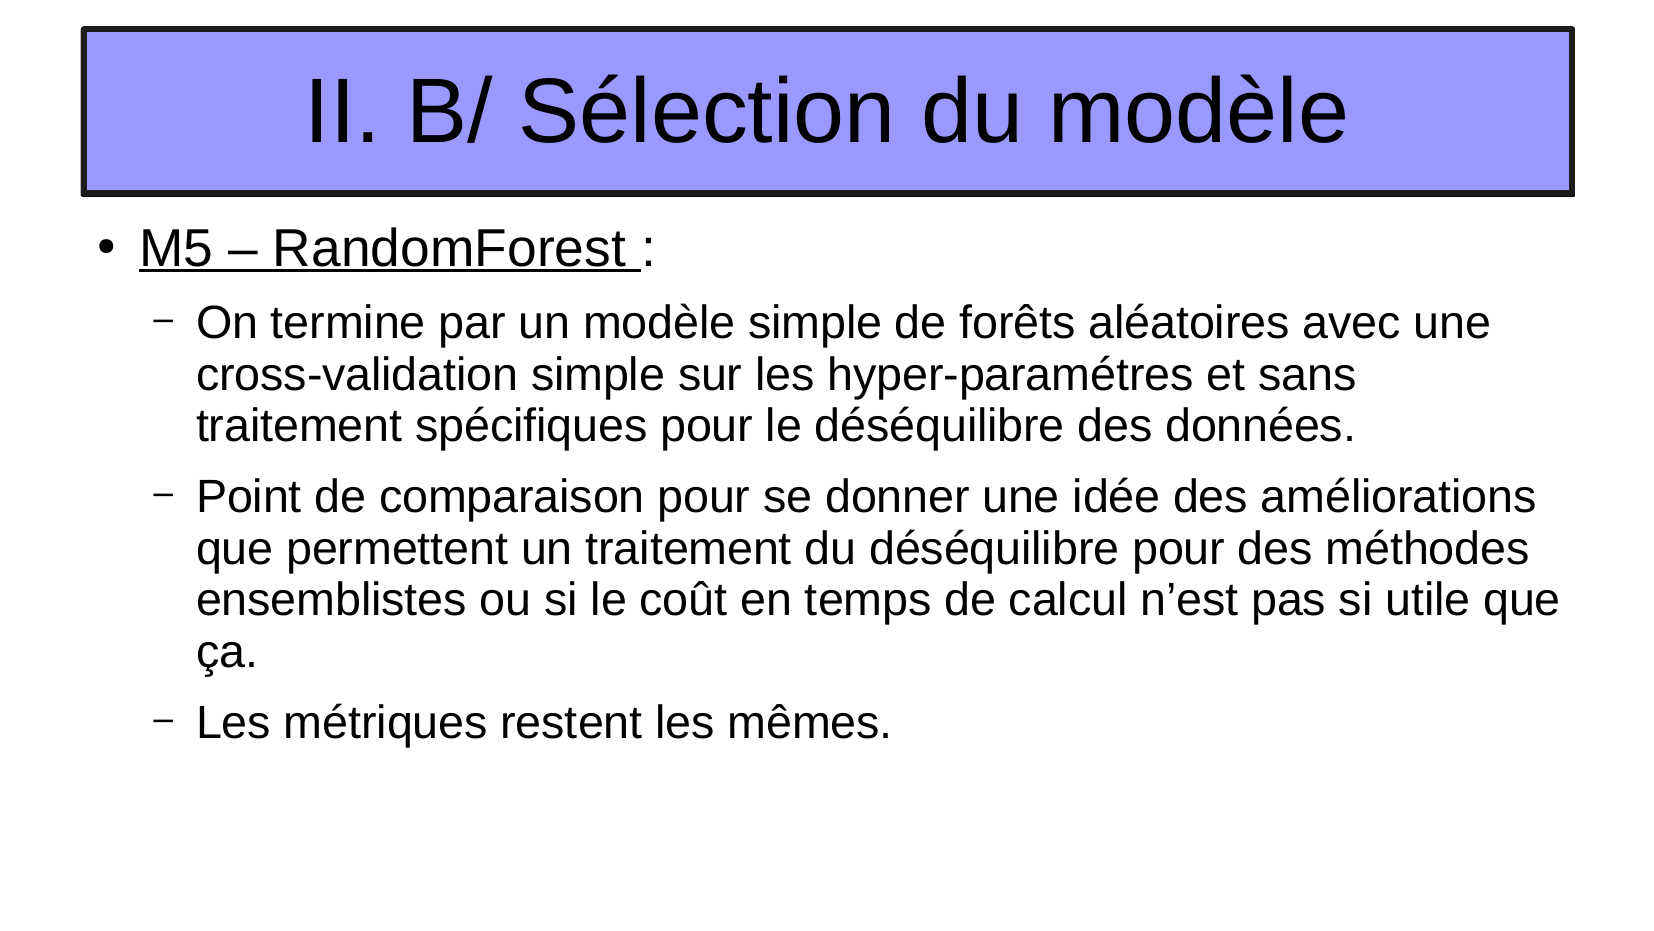

II. B/ Sélection du modèle
#
M5 – RandomForest :
On termine par un modèle simple de forêts aléatoires avec une cross-validation simple sur les hyper-paramétres et sans traitement spécifiques pour le déséquilibre des données.
Point de comparaison pour se donner une idée des améliorations que permettent un traitement du déséquilibre pour des méthodes ensemblistes ou si le coût en temps de calcul n’est pas si utile que ça.
Les métriques restent les mêmes.